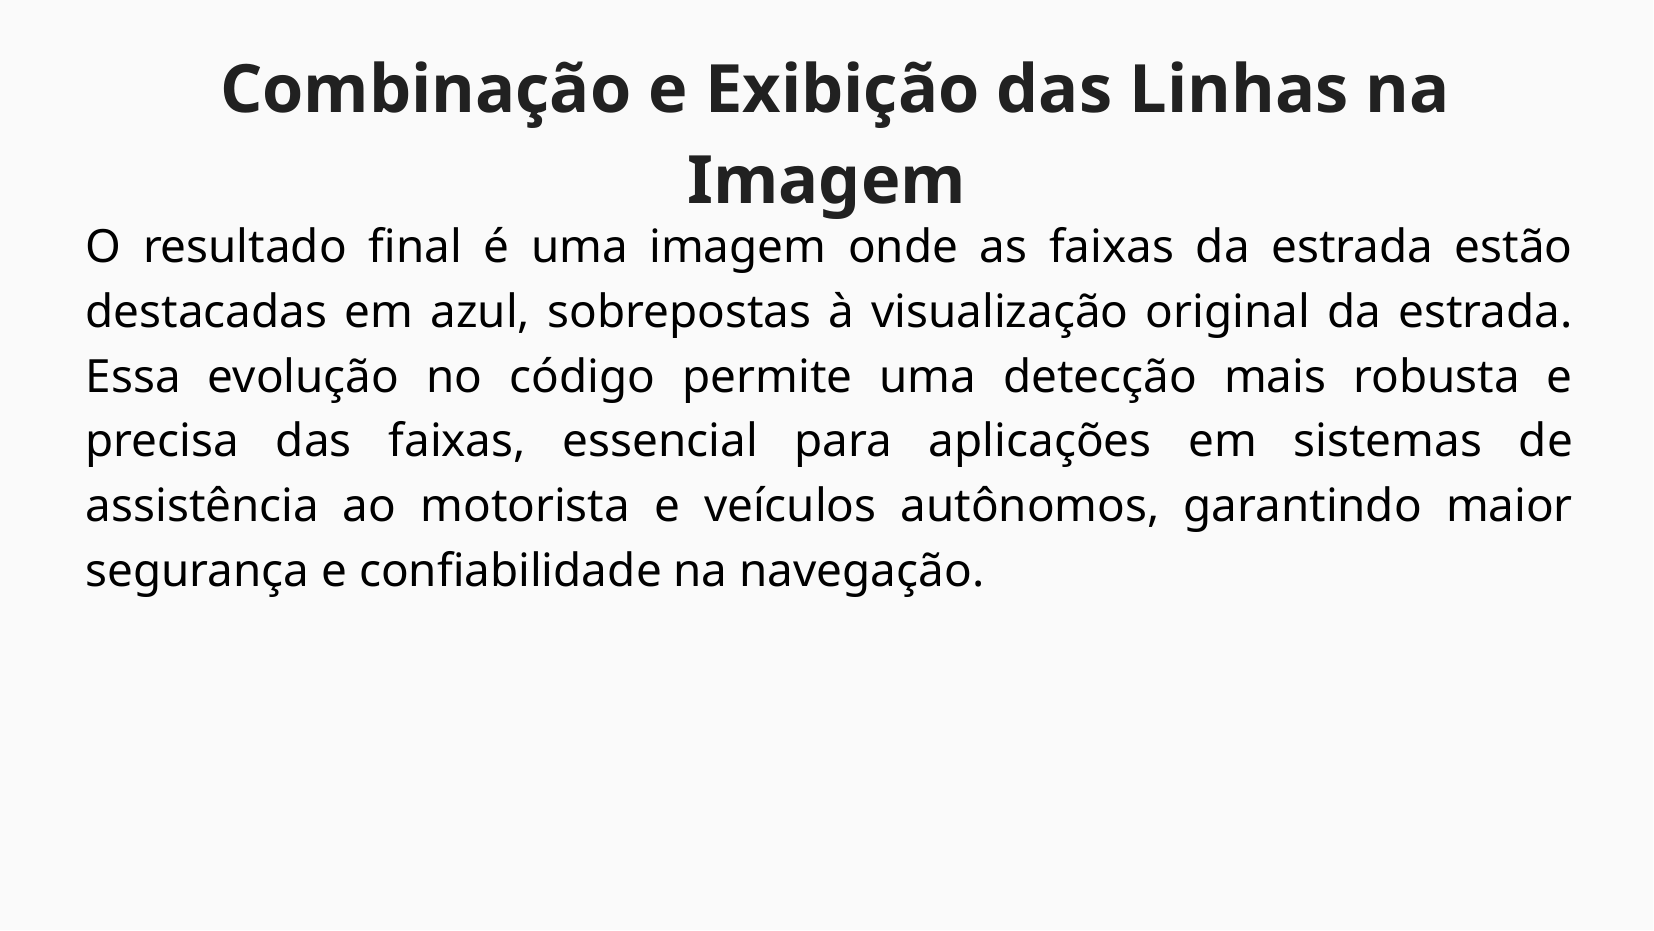

# Combinação e Exibição das Linhas na Imagem
O resultado final é uma imagem onde as faixas da estrada estão destacadas em azul, sobrepostas à visualização original da estrada. Essa evolução no código permite uma detecção mais robusta e precisa das faixas, essencial para aplicações em sistemas de assistência ao motorista e veículos autônomos, garantindo maior segurança e confiabilidade na navegação.